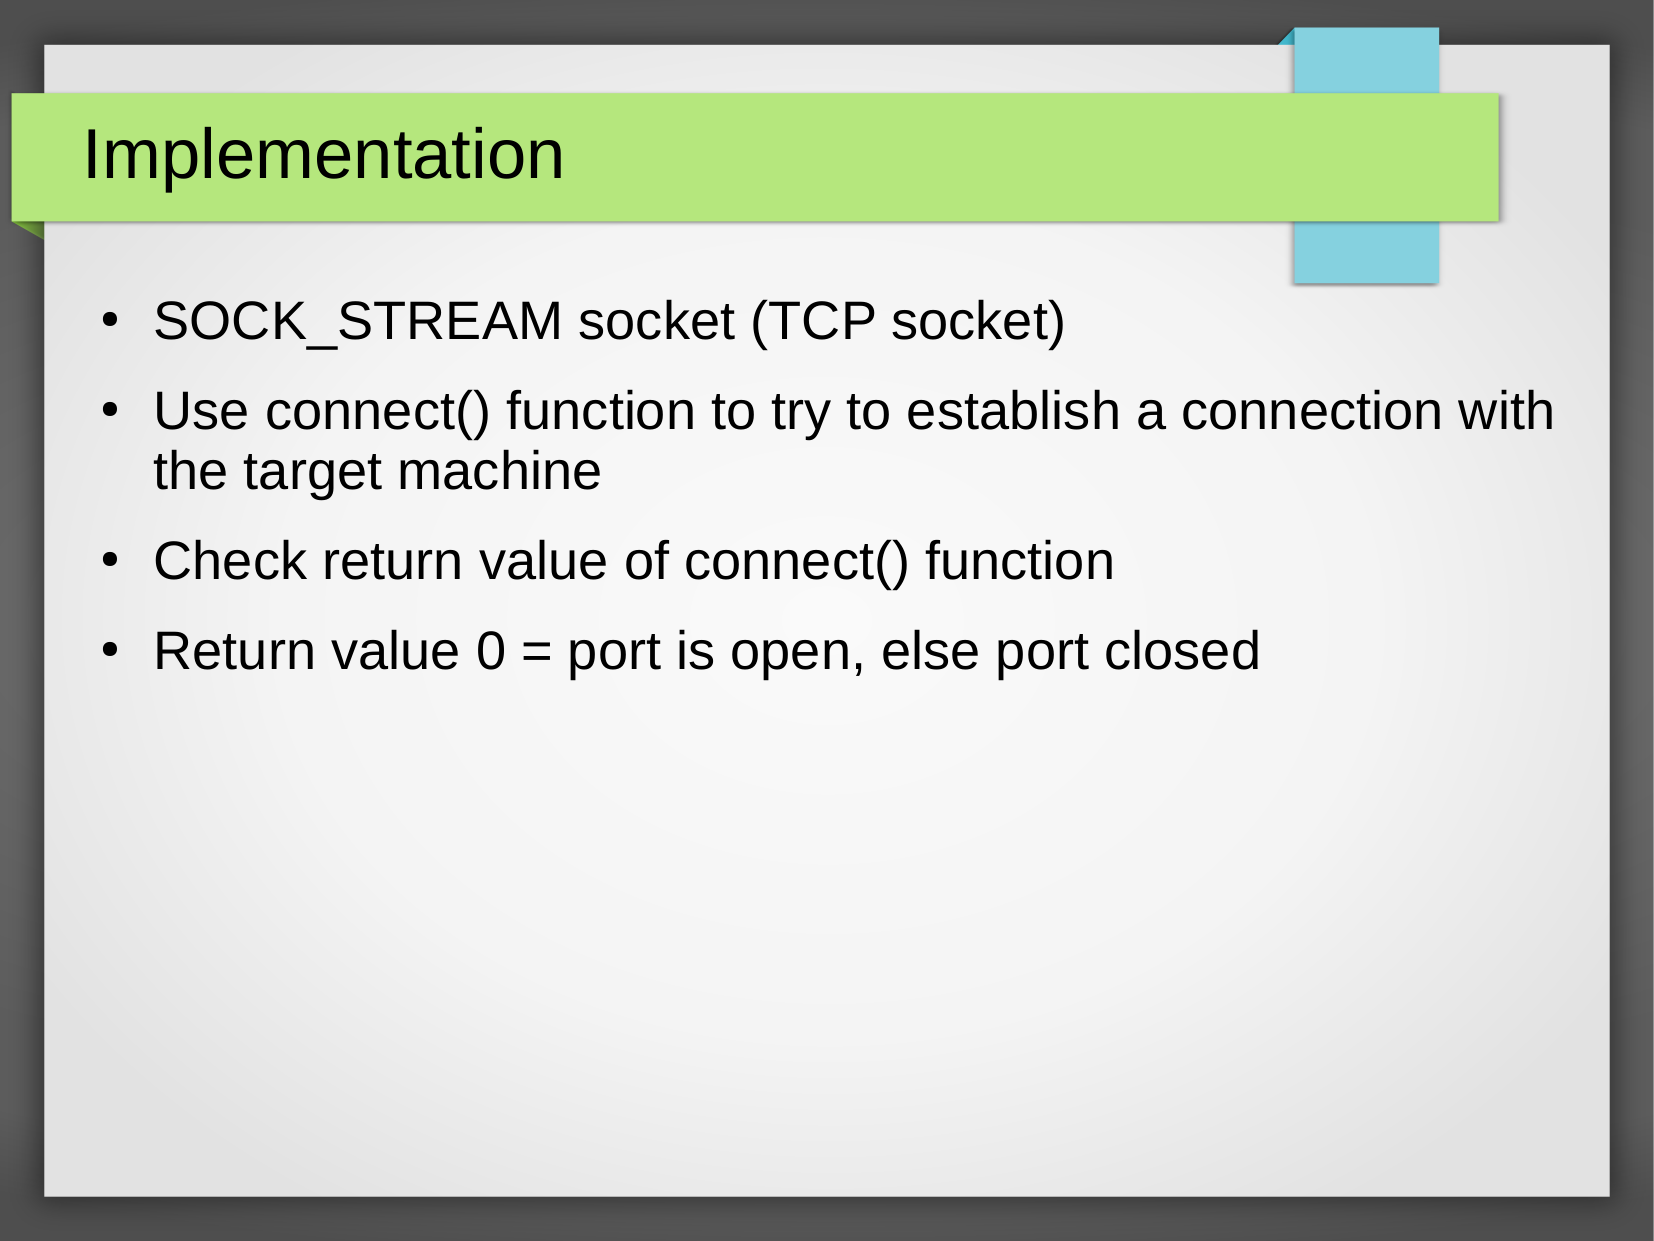

# Implementation
SOCK_STREAM socket (TCP socket)
Use connect() function to try to establish a connection with the target machine
Check return value of connect() function
Return value 0 = port is open, else port closed